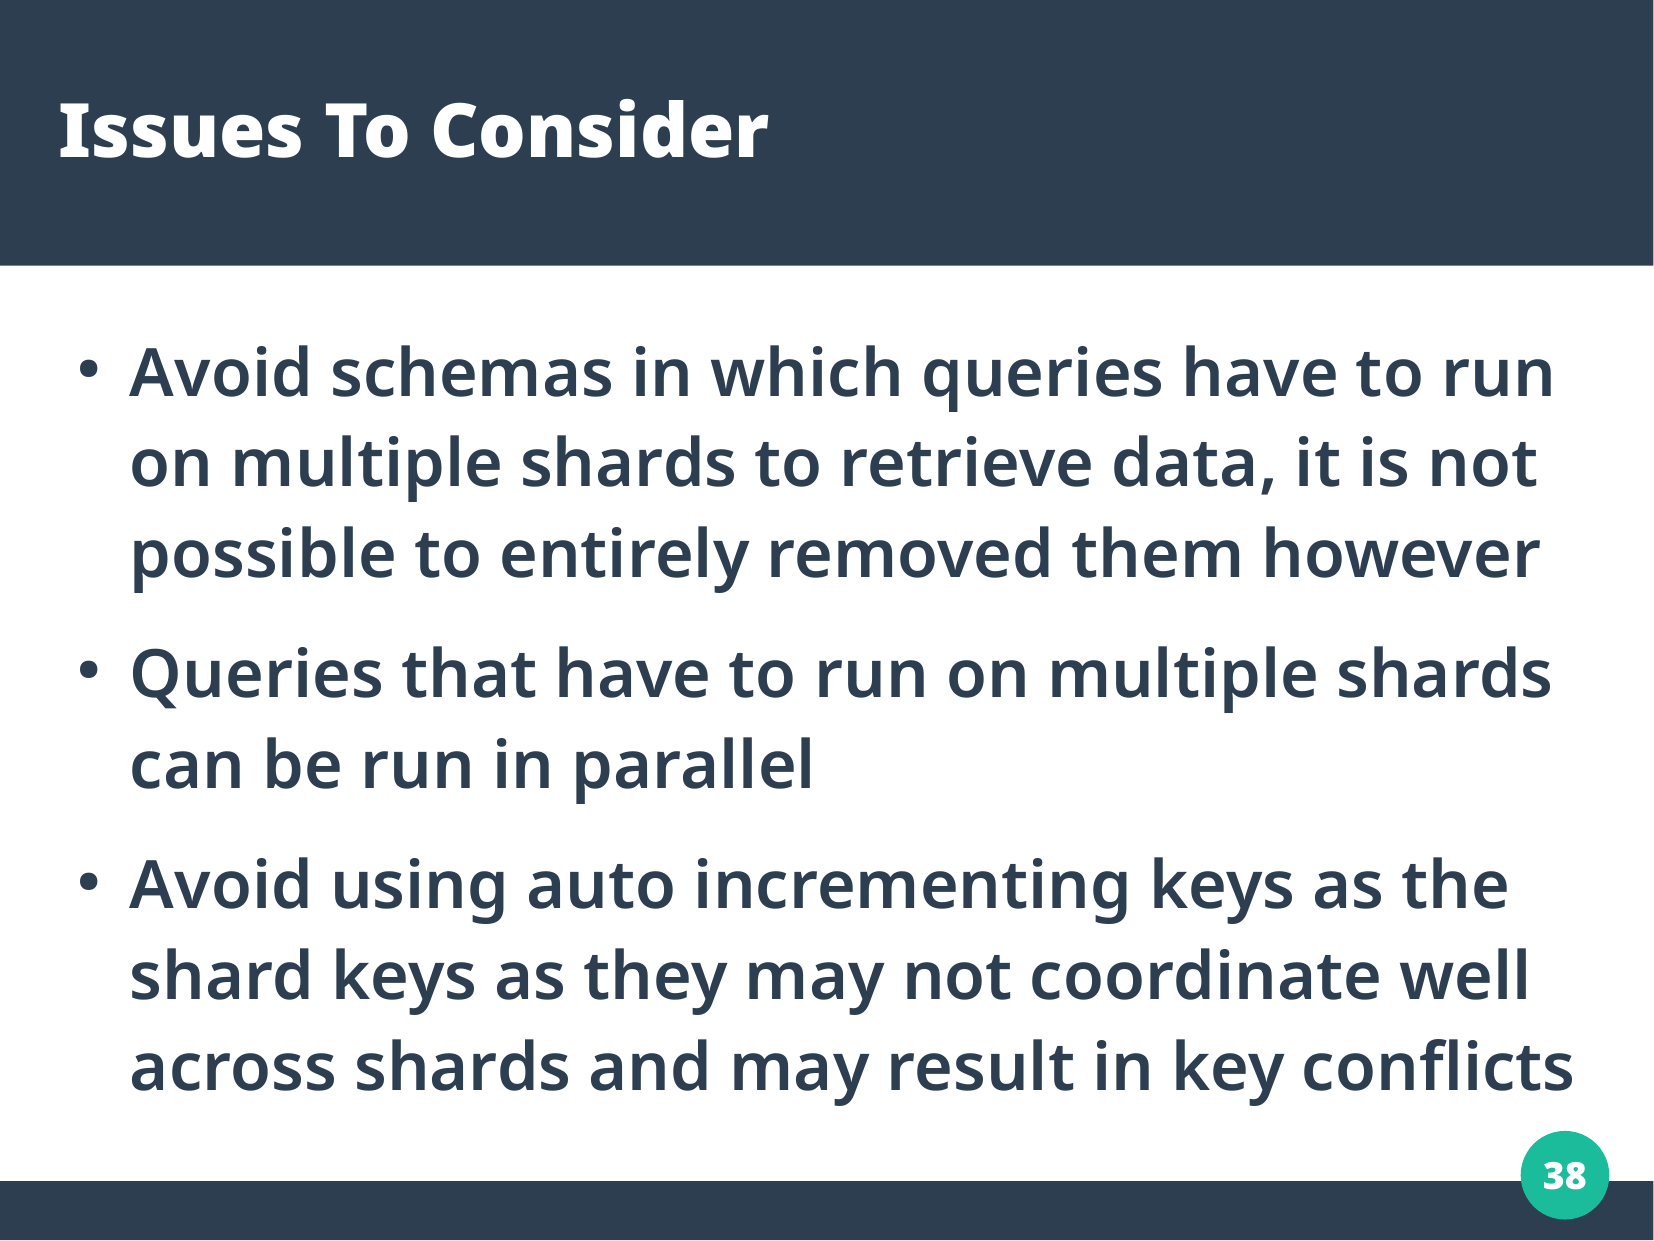

# Issues To Consider
Avoid schemas in which queries have to run on multiple shards to retrieve data, it is not possible to entirely removed them however
Queries that have to run on multiple shards can be run in parallel
Avoid using auto incrementing keys as the shard keys as they may not coordinate well across shards and may result in key conflicts
38